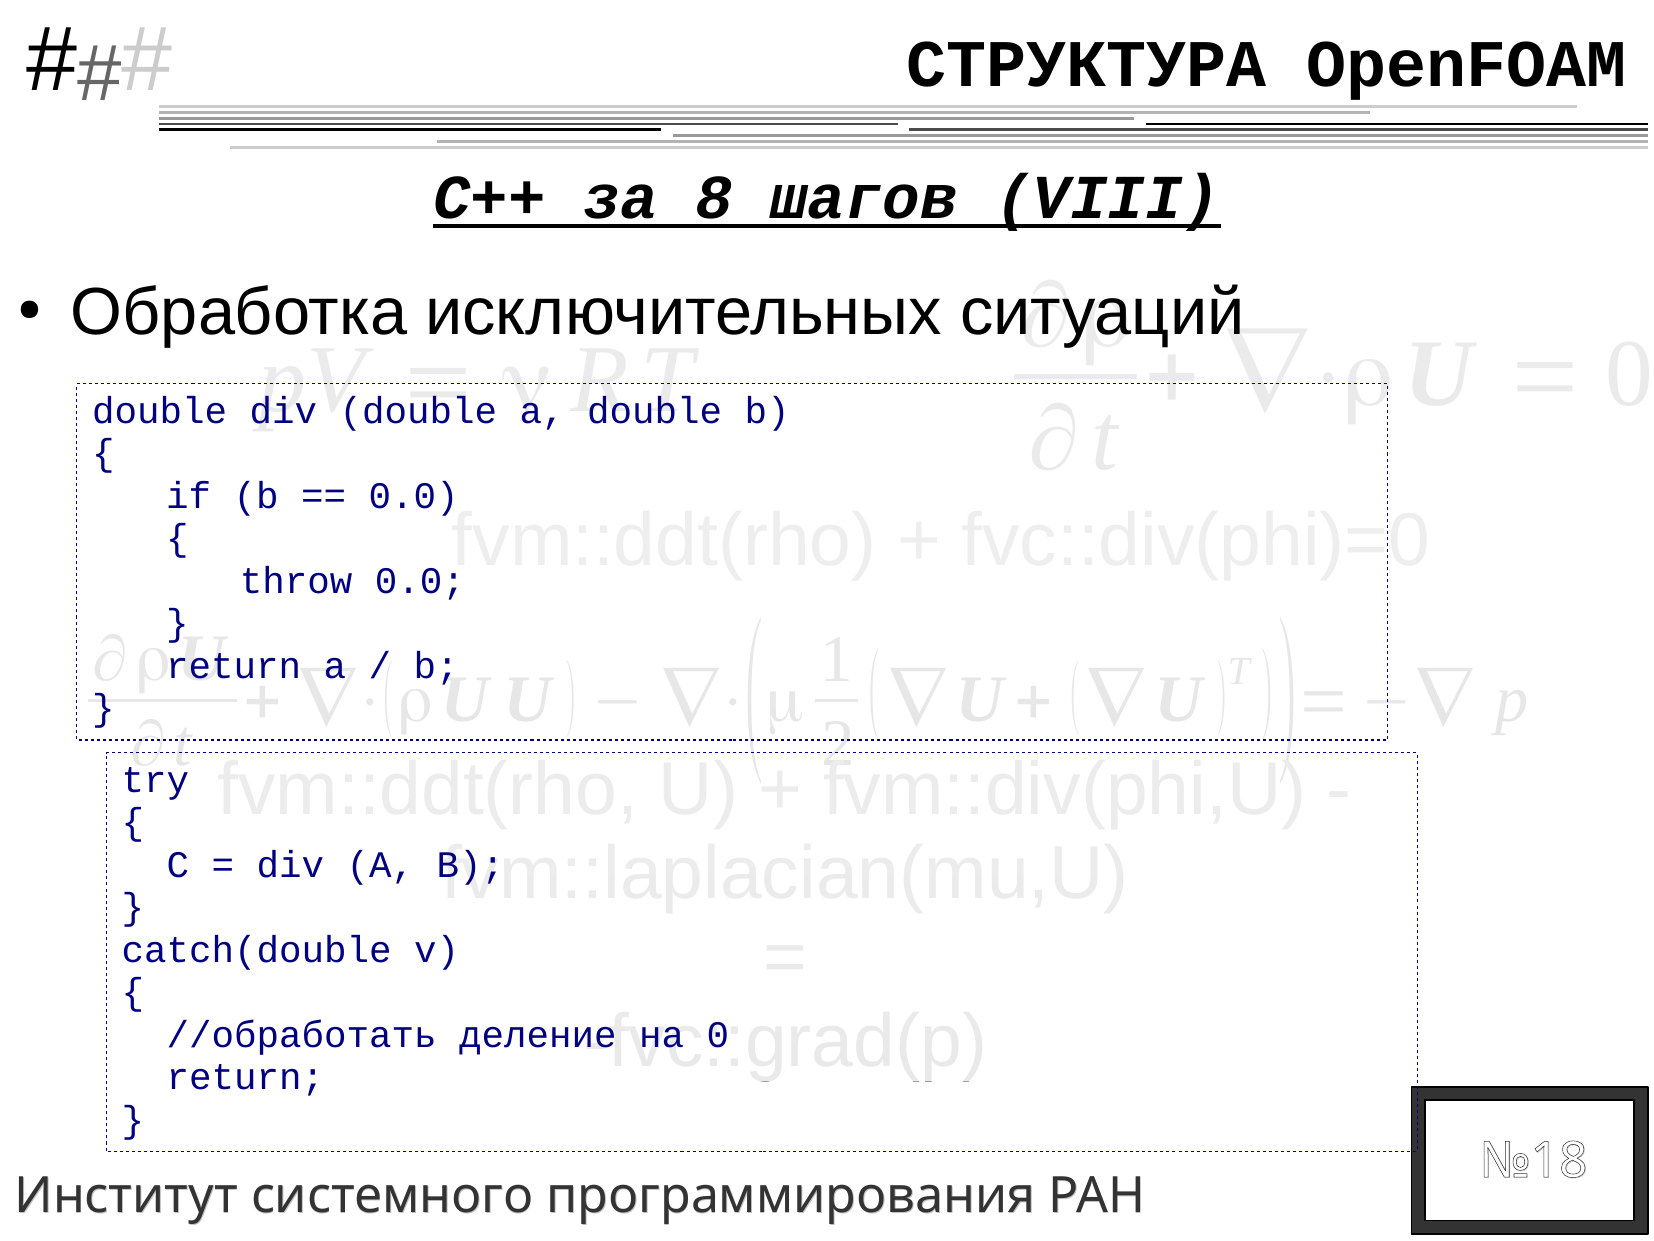

# C++ за 8 шагов (VIII)
Обработка исключительных ситуаций
double div (double a, double b)
{
	if (b == 0.0)
	{
		throw 0.0;
	}
	return a / b;
}
try
{
 C = div (A, B);
}
catch(double v)
{
 //обработать деление на 0
 return;
}